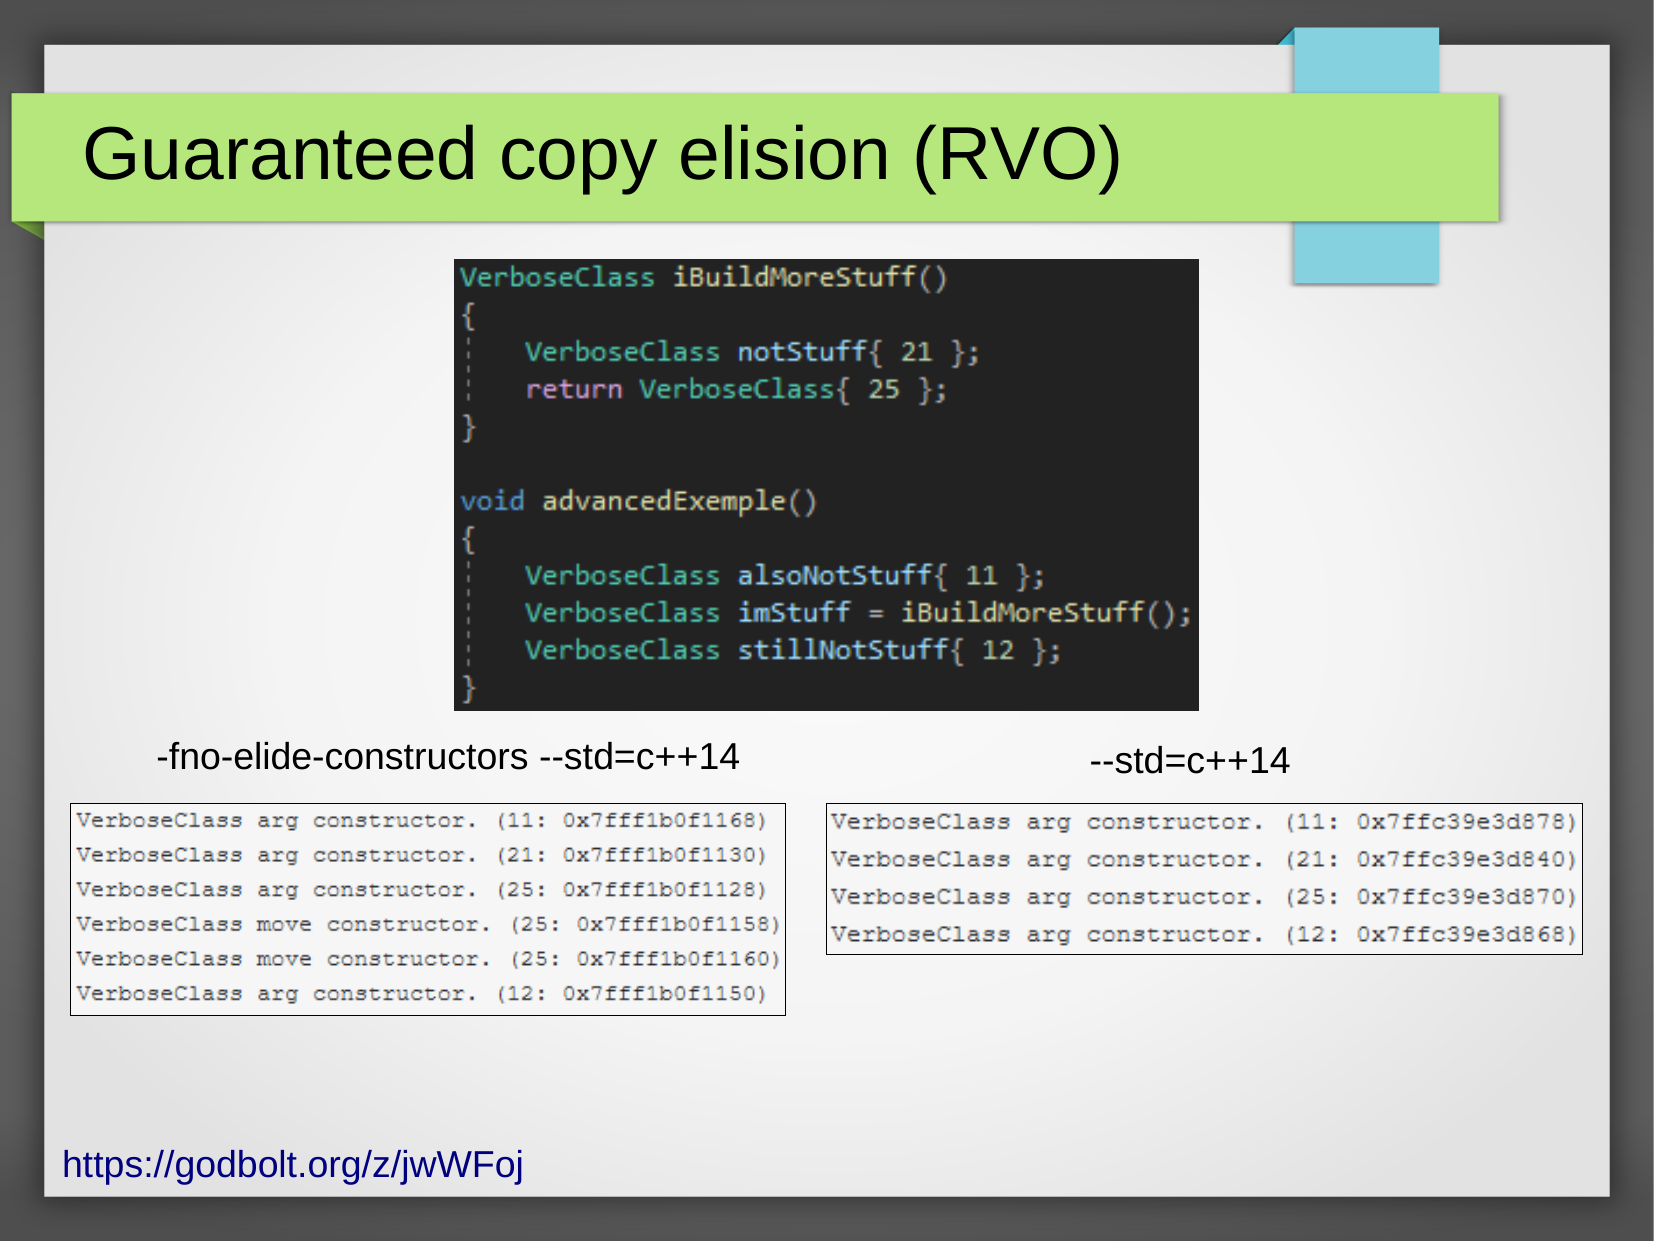

# Guaranteed copy elision (RVO)
-fno-elide-constructors --std=c++14
--std=c++14
https://godbolt.org/z/jwWFoj